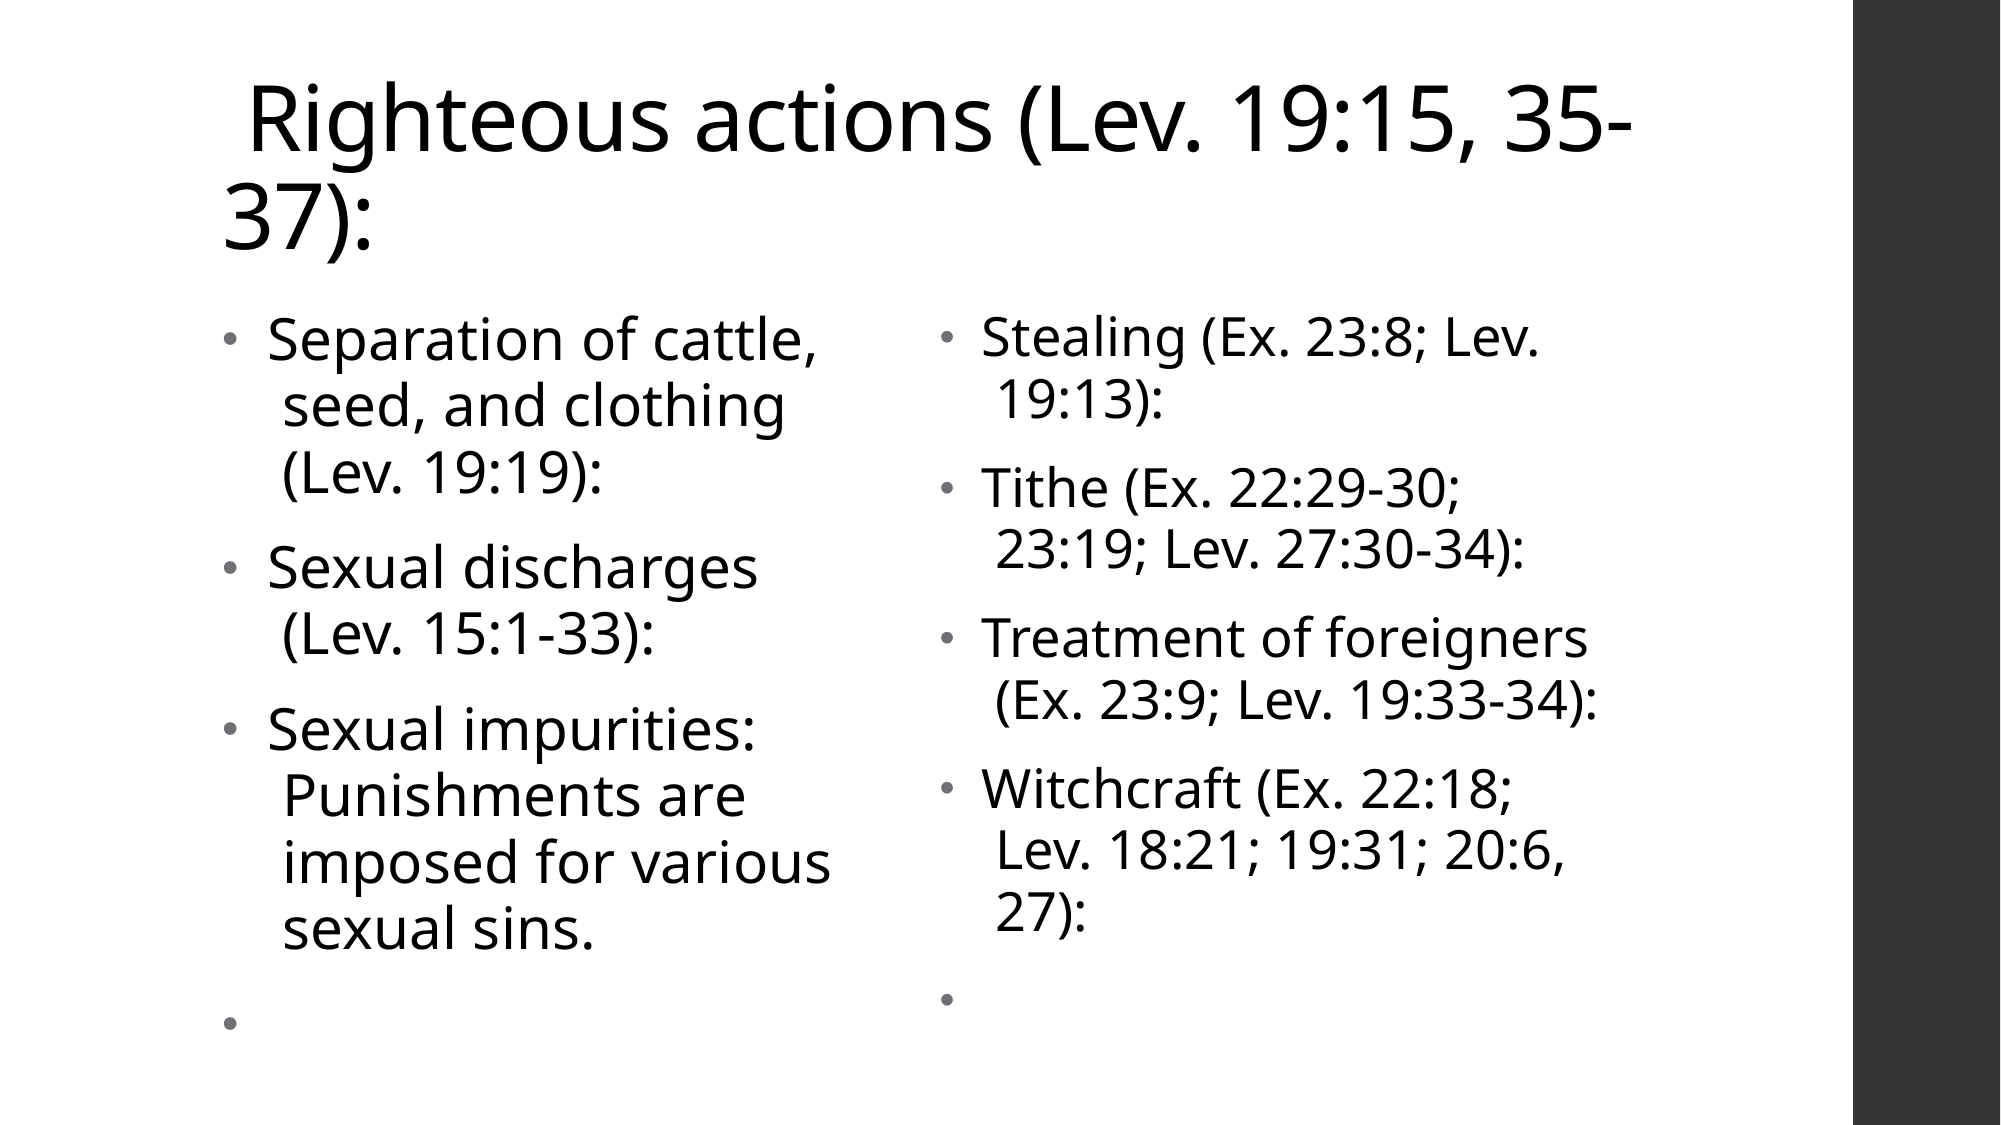

# Righteous actions (Lev. 19:15, 35-37):
 Separation of cattle, seed, and clothing (Lev. 19:19):
 Sexual discharges (Lev. 15:1-33):
 Sexual impurities: Punishments are imposed for various sexual sins.
 Stealing (Ex. 23:8; Lev. 19:13):
 Tithe (Ex. 22:29-30; 23:19; Lev. 27:30-34):
 Treatment of foreigners (Ex. 23:9; Lev. 19:33-34):
 Witchcraft (Ex. 22:18; Lev. 18:21; 19:31; 20:6, 27):